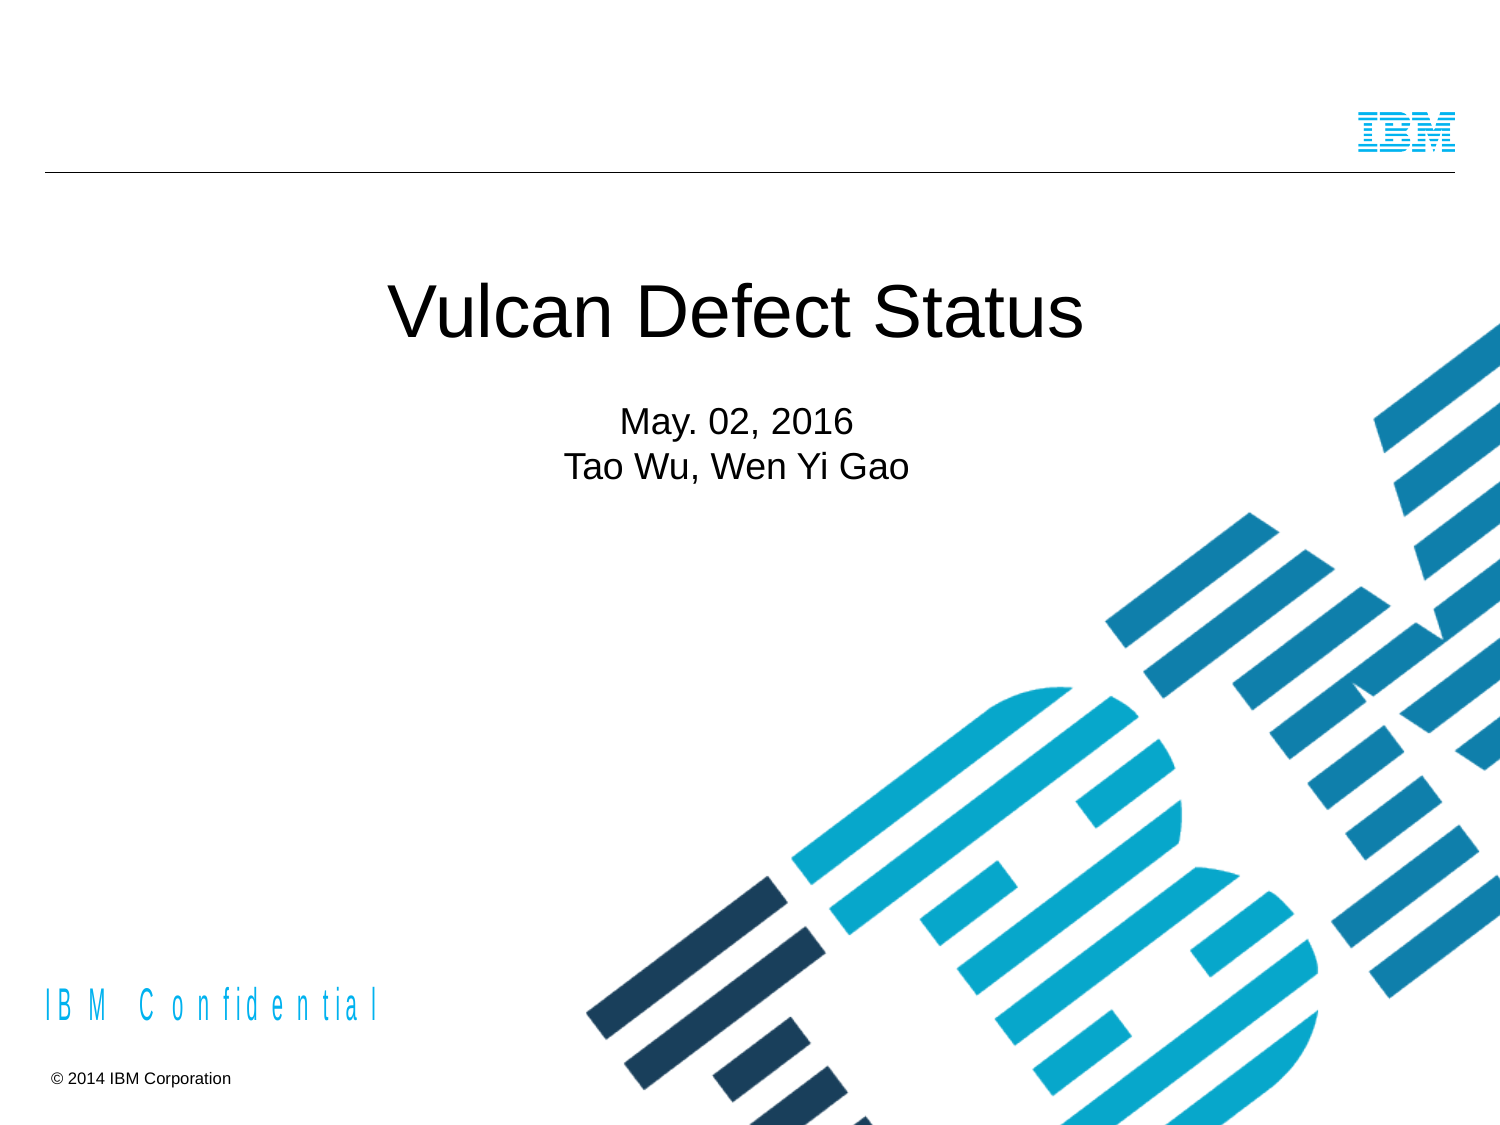

# Vulcan Defect Status May. 02, 2016 Tao Wu, Wen Yi Gao